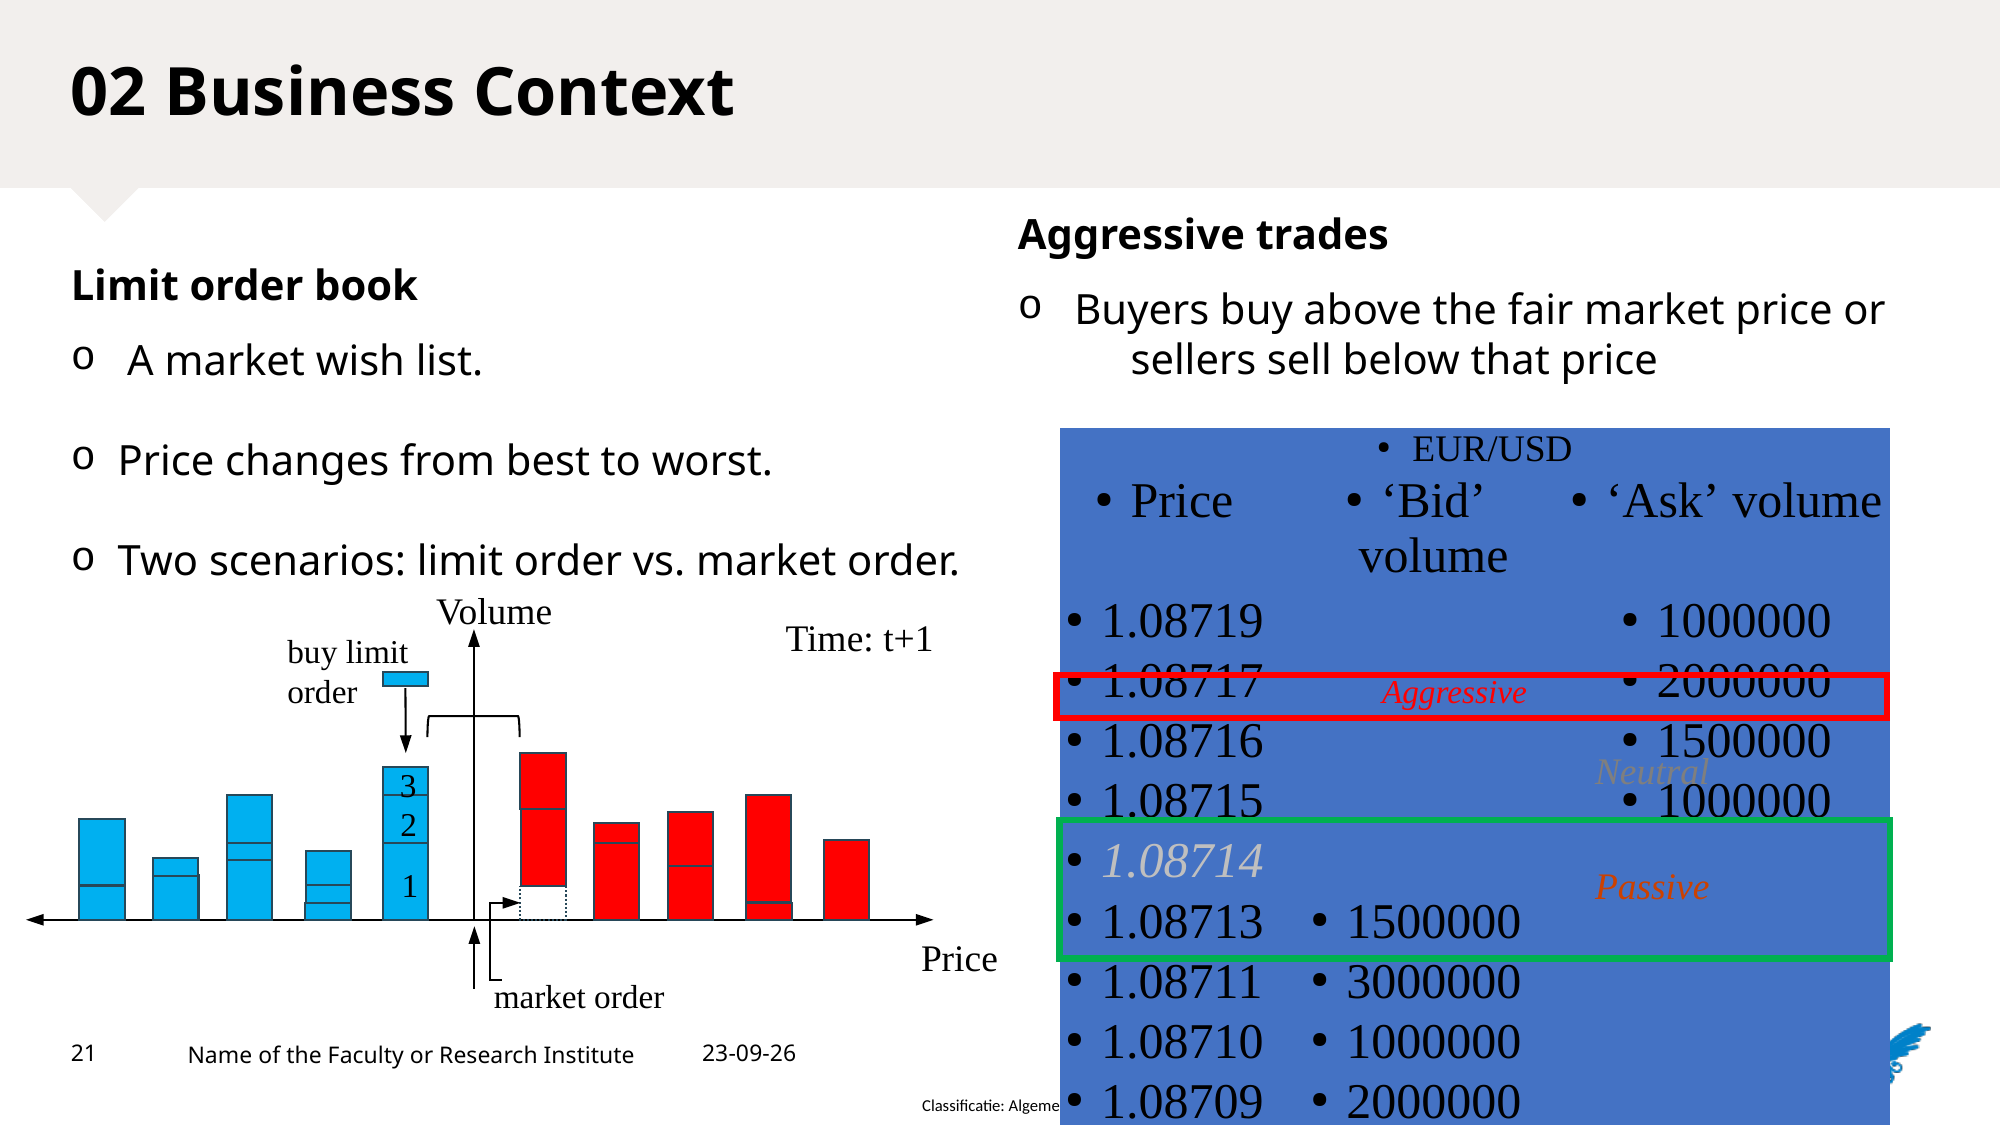

02 Business Context
Aggressive trades
Buyers buy above the fair market price or sellers sell below that price
# Limit order book
A market wish list.
Price changes from best to worst.
Two scenarios: limit order vs. market order.
| EUR/USD | | |
| --- | --- | --- |
| Price | ‘Bid’ volume | ‘Ask’ volume |
| 1.08719 | | 1000000 |
| 1.08717 | | 2000000 |
| 1.08716 | | 1500000 |
| 1.08715 | | 1000000 |
| 1.08714 | | |
| 1.08713 | 1500000 | |
| 1.08711 | 3000000 | |
| 1.08710 | 1000000 | |
| 1.08709 | 2000000 | |
Volume
Time: t+1
buy limit order
3
2
1
Price
market order
Aggressive
Neutral
Passive
Name of the Faculty or Research Institute